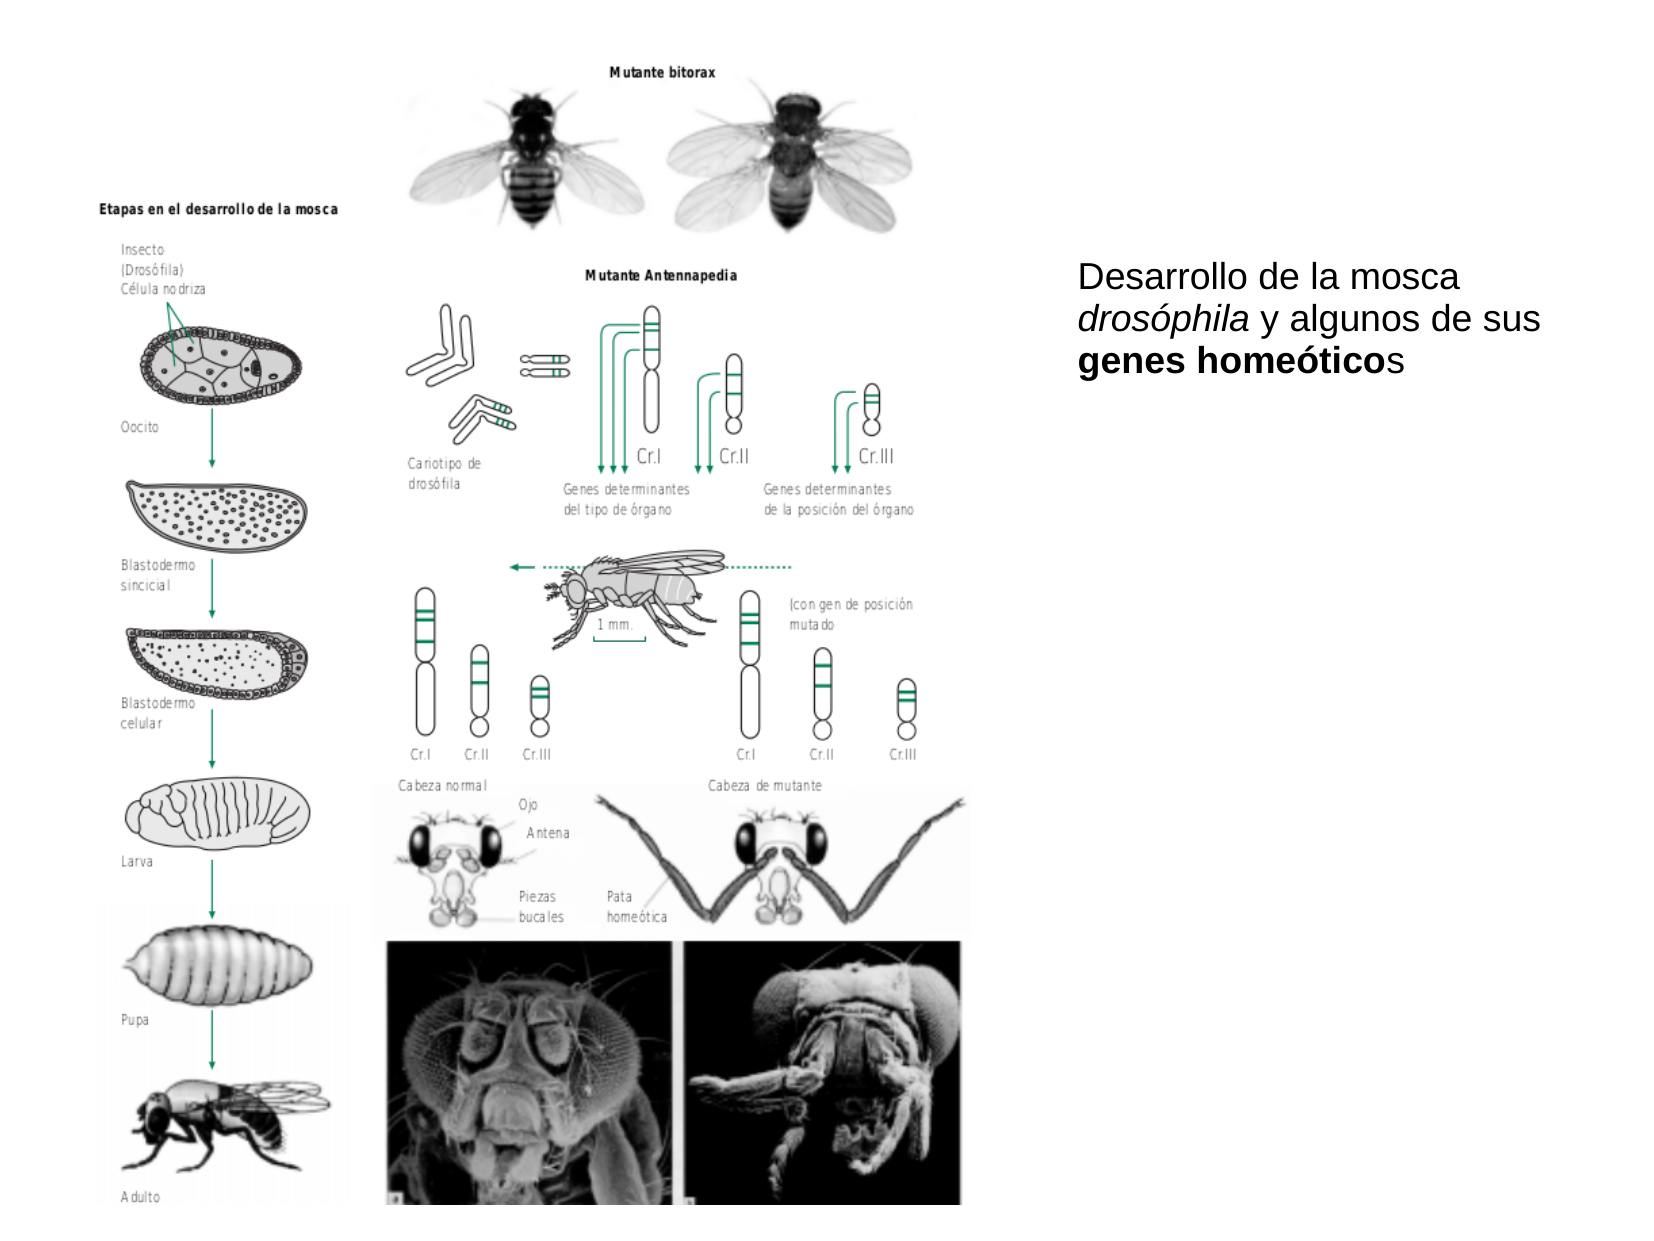

Desarrollo de la mosca drosóphila y algunos de sus genes homeóticos